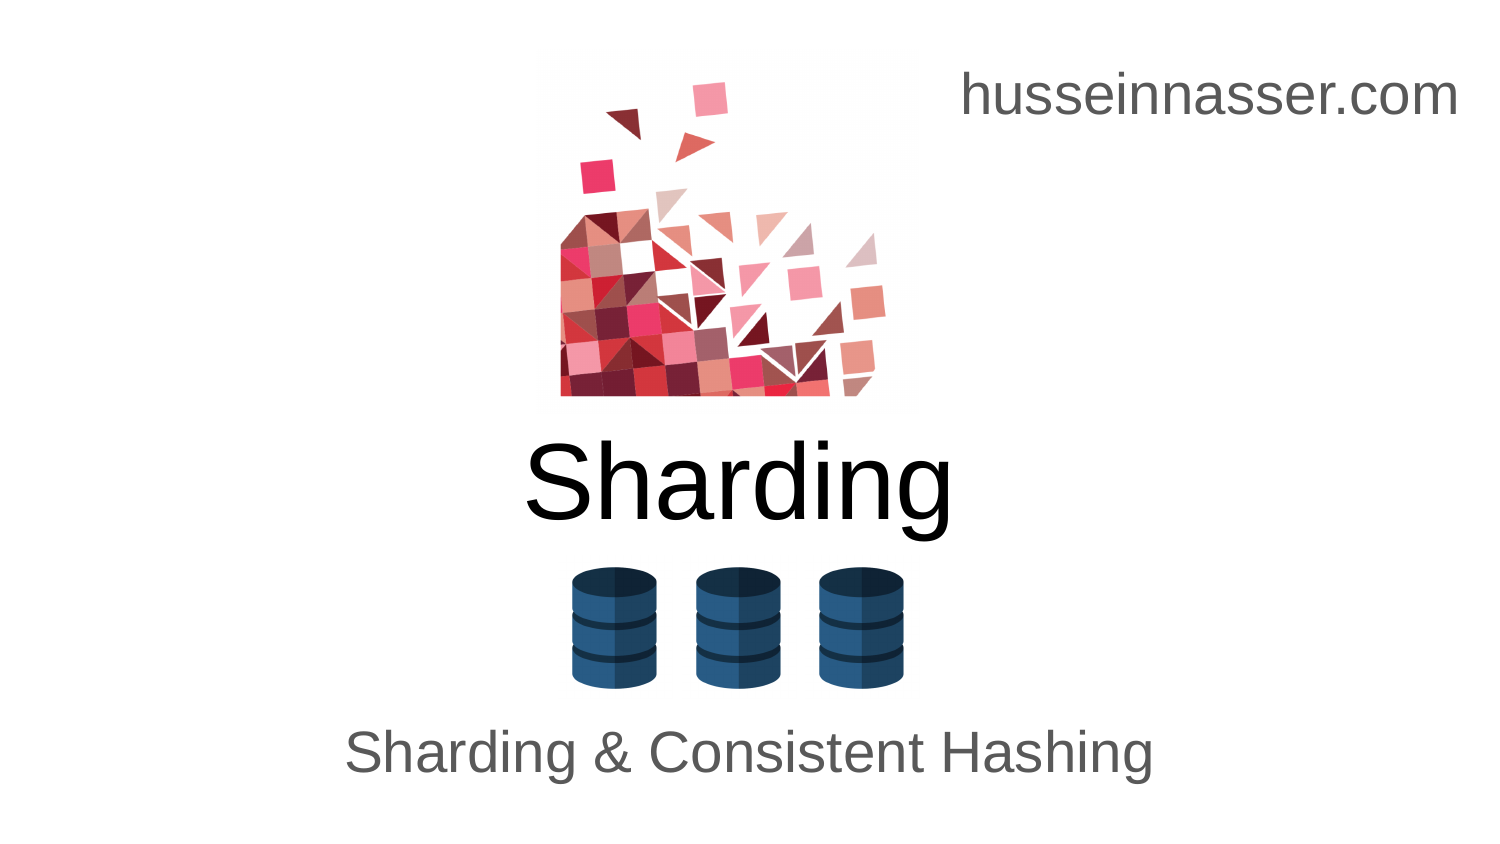

husseinnasser.com
# Sharding
Sharding & Consistent Hashing